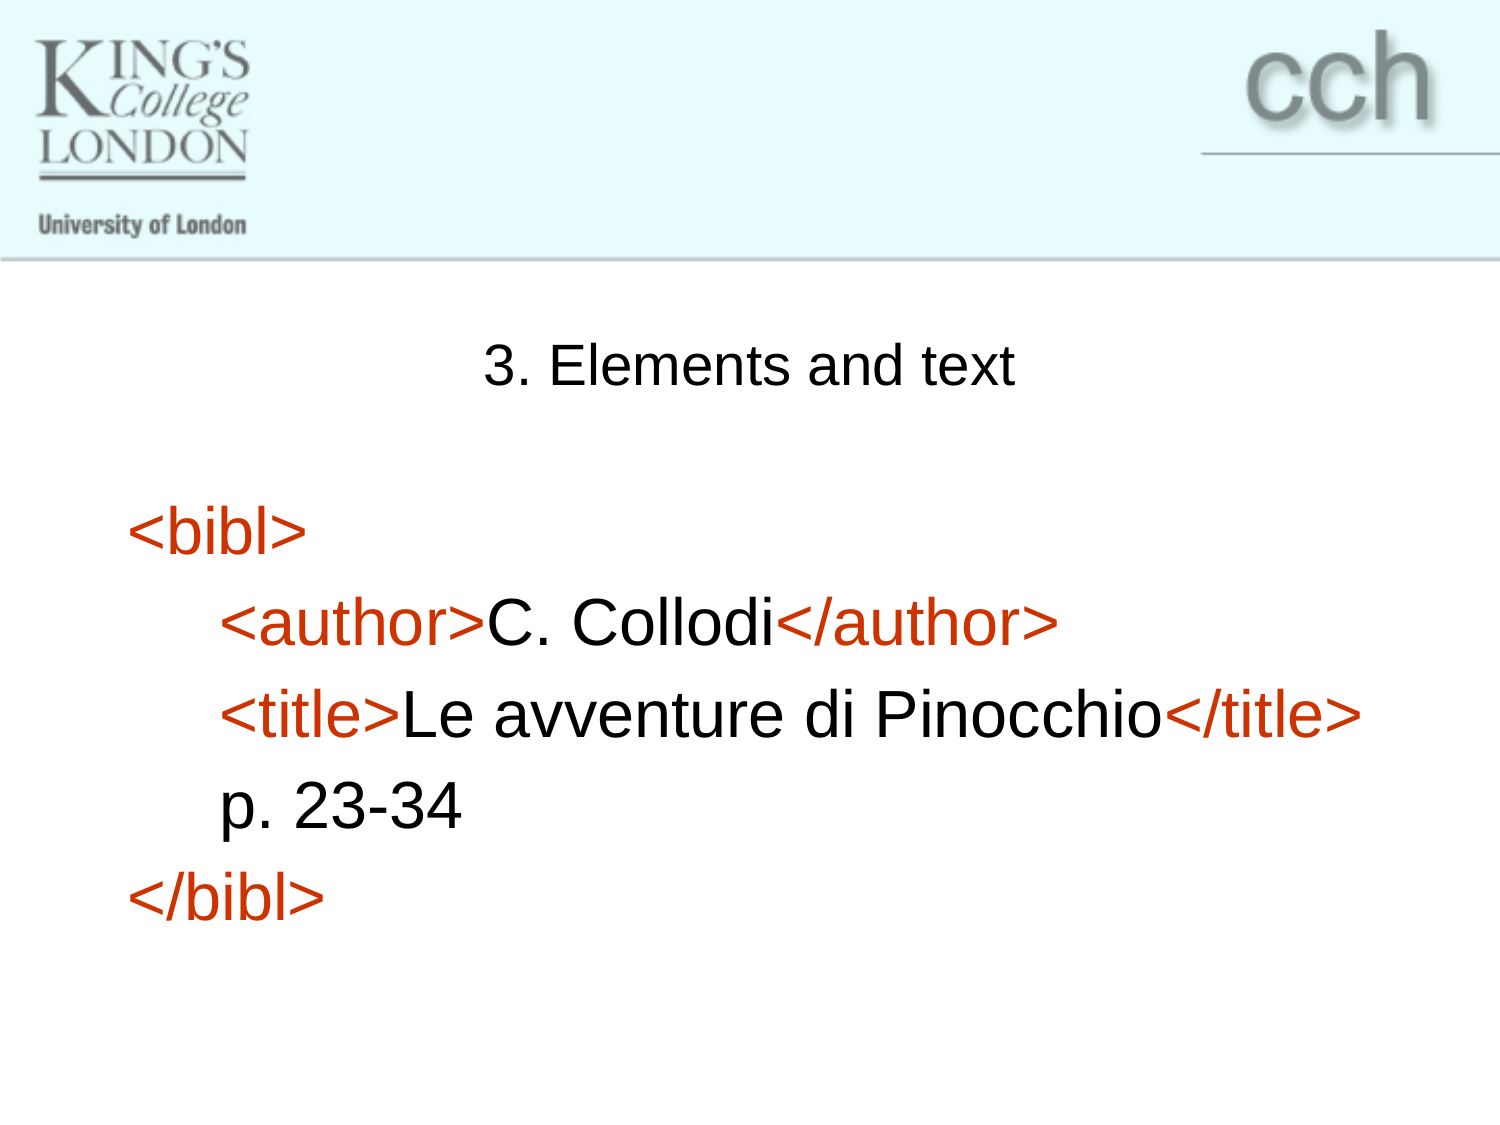

# 3. Elements and text
<bibl>
 <author>C. Collodi</author>
 <title>Le avventure di Pinocchio</title>
 p. 23-34
</bibl>